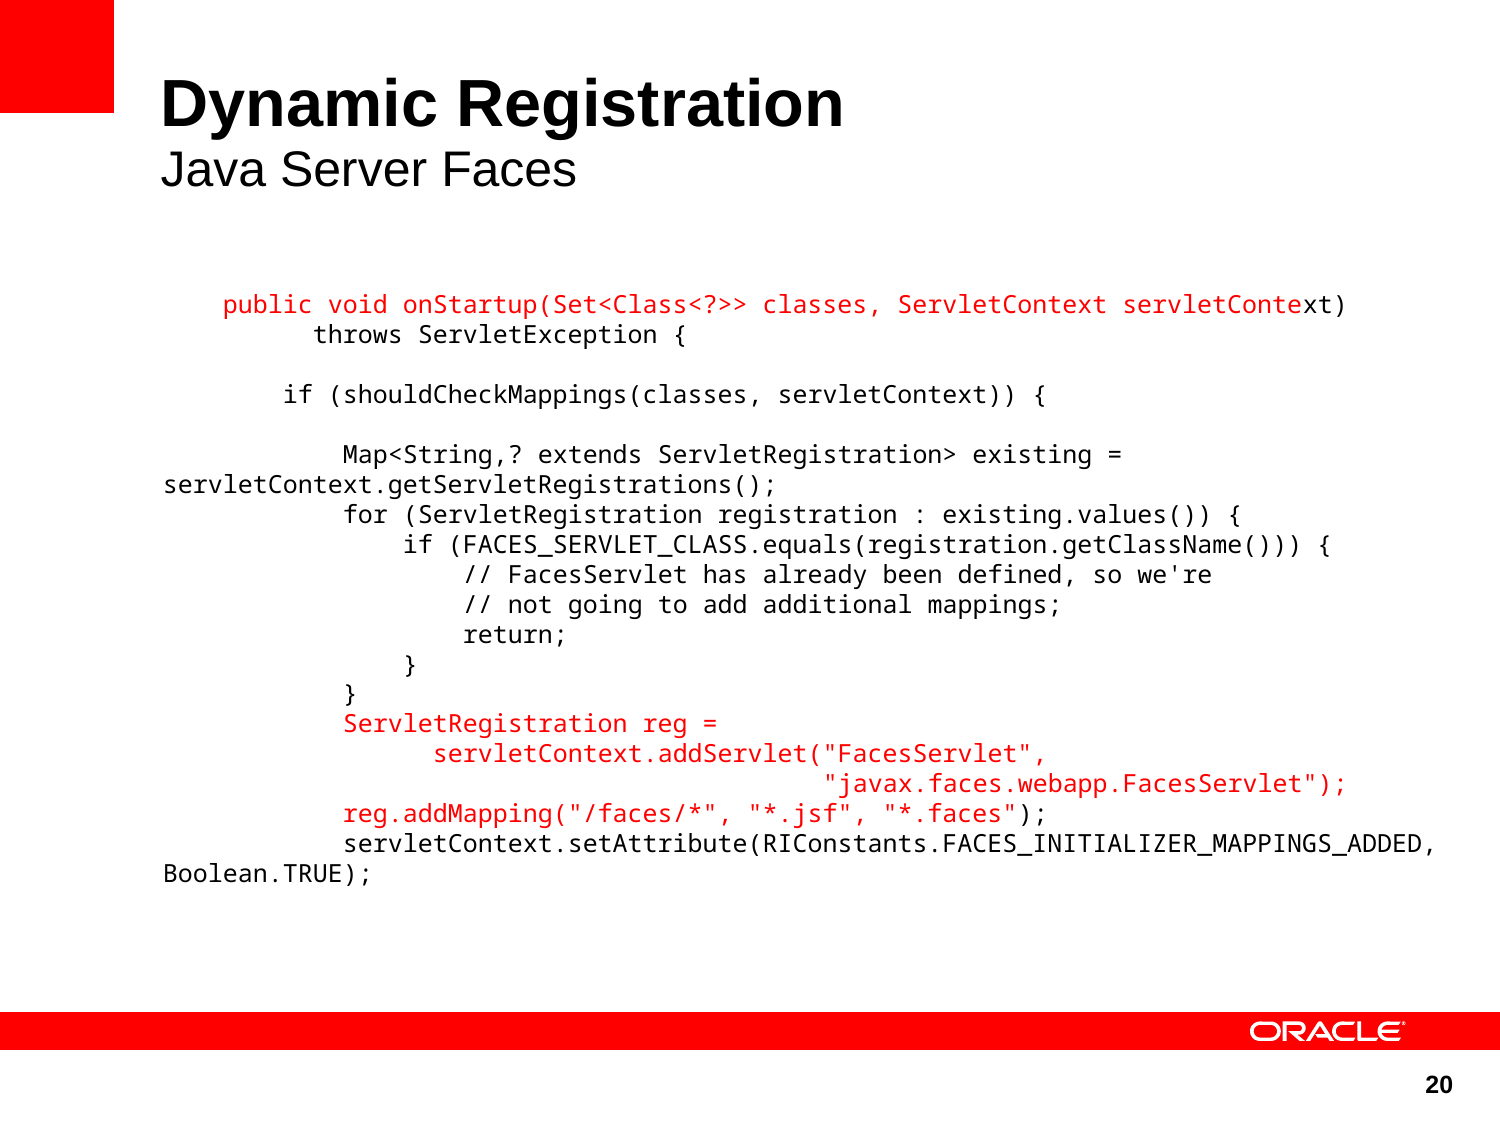

# Dynamic Registration Java Server Faces
 public void onStartup(Set<Class<?>> classes, ServletContext servletContext)
 throws ServletException {
 if (shouldCheckMappings(classes, servletContext)) {
 Map<String,? extends ServletRegistration> existing = servletContext.getServletRegistrations();
 for (ServletRegistration registration : existing.values()) {
 if (FACES_SERVLET_CLASS.equals(registration.getClassName())) {
 // FacesServlet has already been defined, so we're
 // not going to add additional mappings;
 return;
 }
 }
 ServletRegistration reg =
 servletContext.addServlet("FacesServlet",
 "javax.faces.webapp.FacesServlet");
 reg.addMapping("/faces/*", "*.jsf", "*.faces");
 servletContext.setAttribute(RIConstants.FACES_INITIALIZER_MAPPINGS_ADDED, Boolean.TRUE);